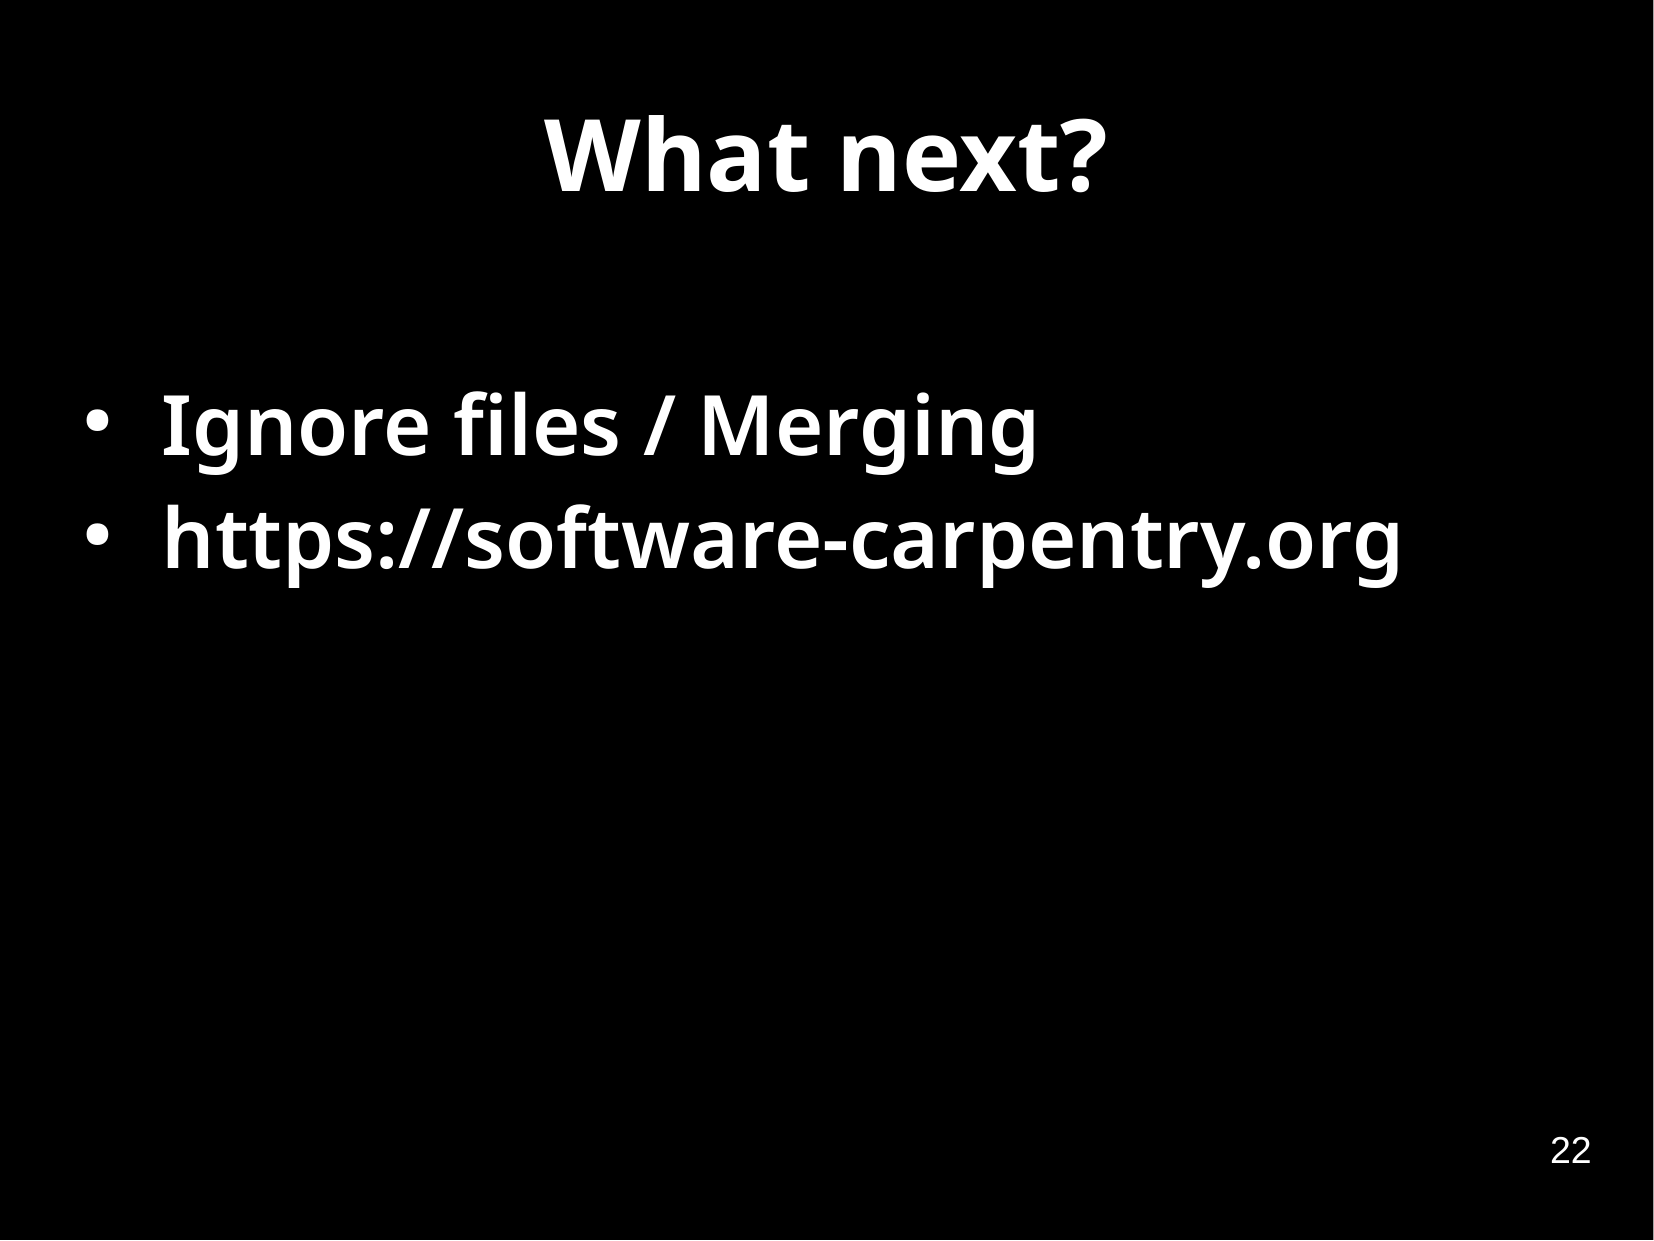

# What next?
 Ignore files / Merging
 https://software-carpentry.org
22